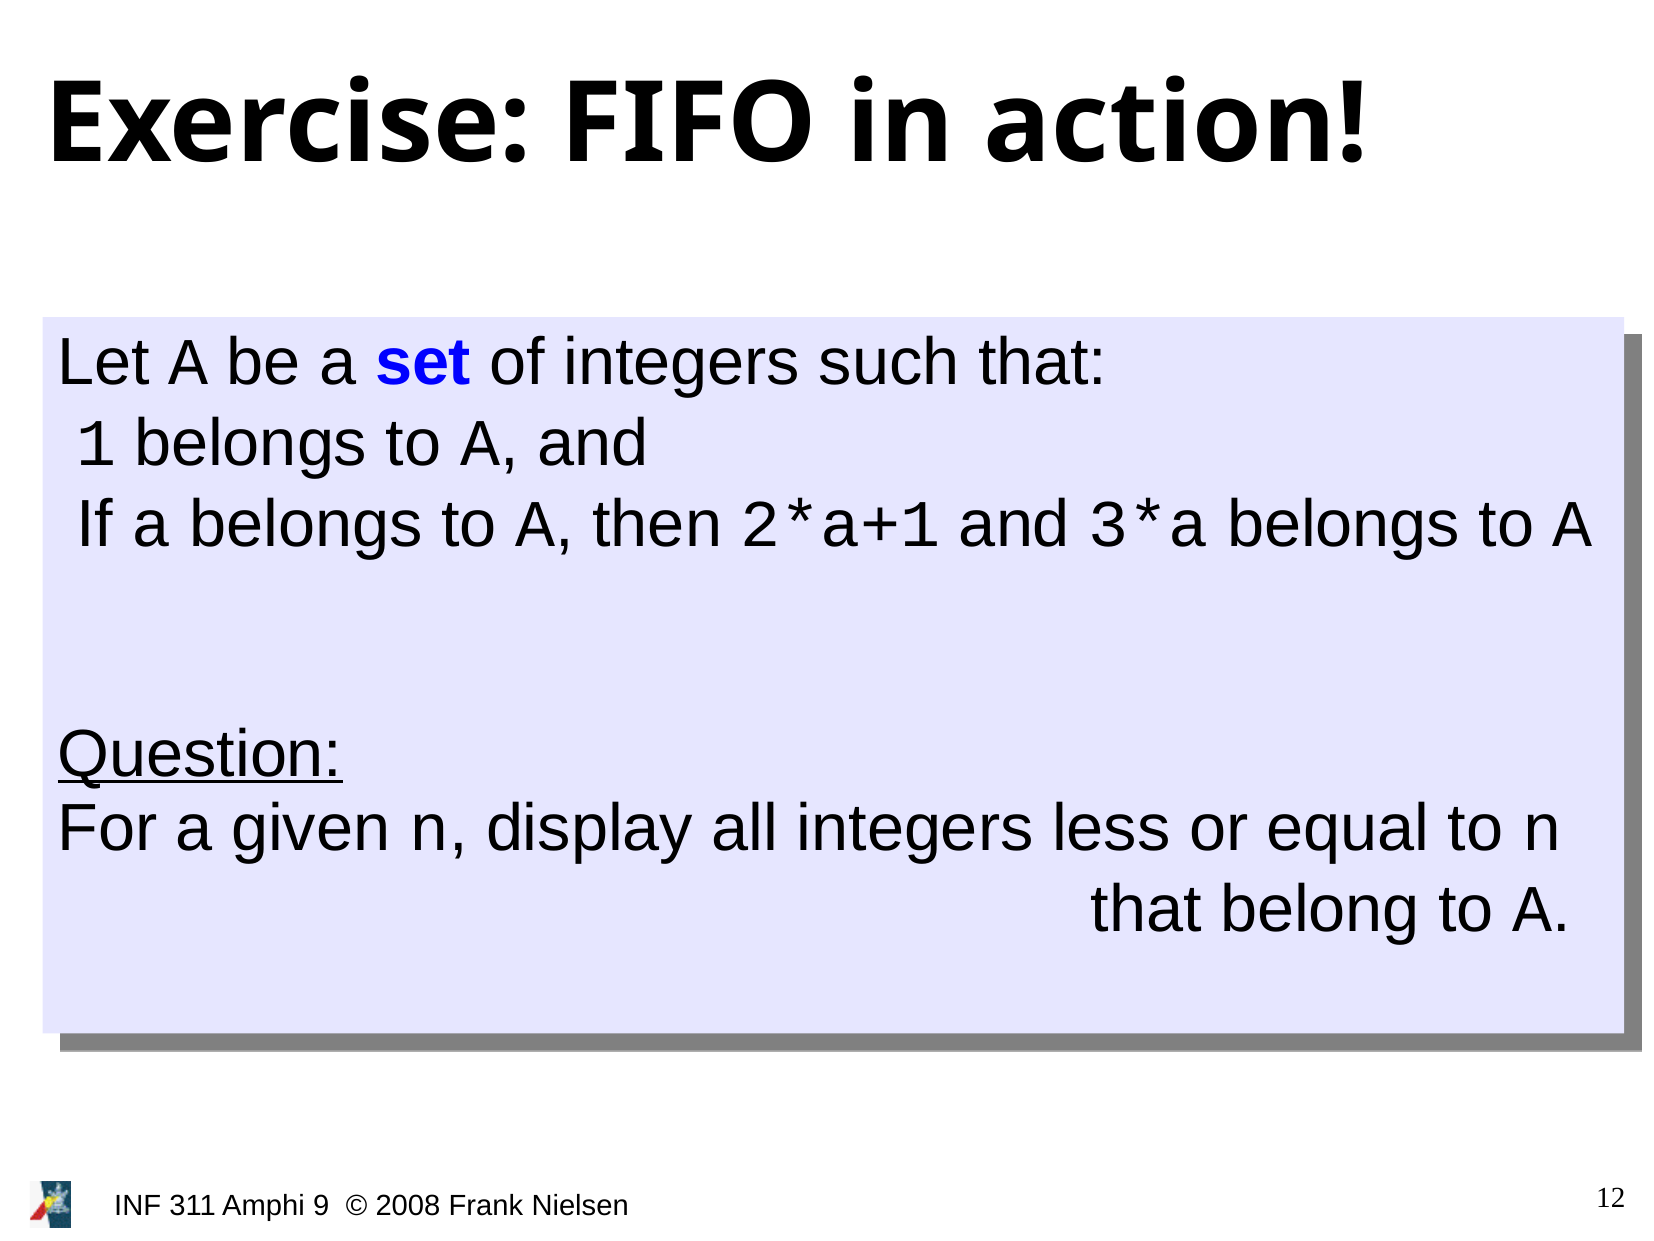

Exercise: FIFO in action!
Let A be a set of integers such that:
 1 belongs to A, and
 If a belongs to A, then 2*a+1 and 3*a belongs to A
Question:
For a given n, display all integers less or equal to n
														that belong to A.